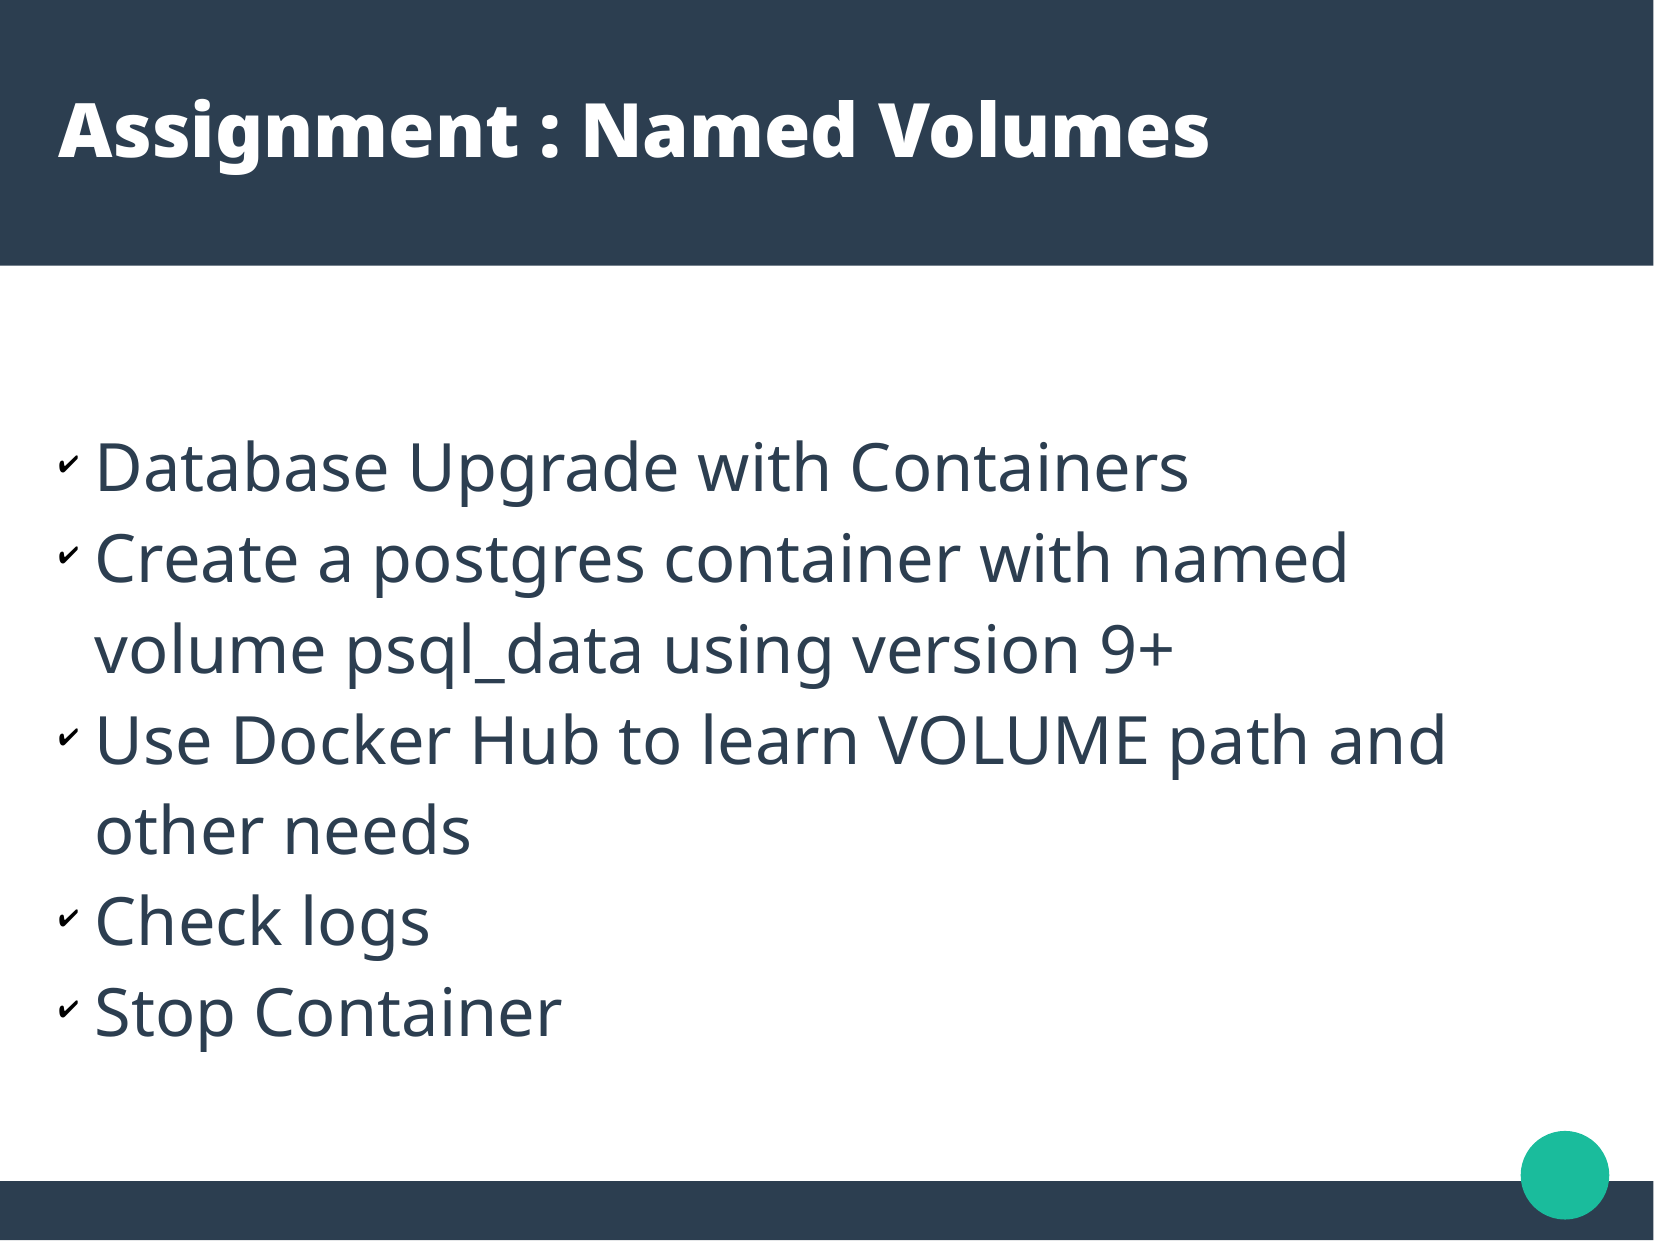

# Assignment : Named Volumes
Database Upgrade with Containers
Create a postgres container with named volume psql_data using version 9+
Use Docker Hub to learn VOLUME path and other needs
Check logs
Stop Container